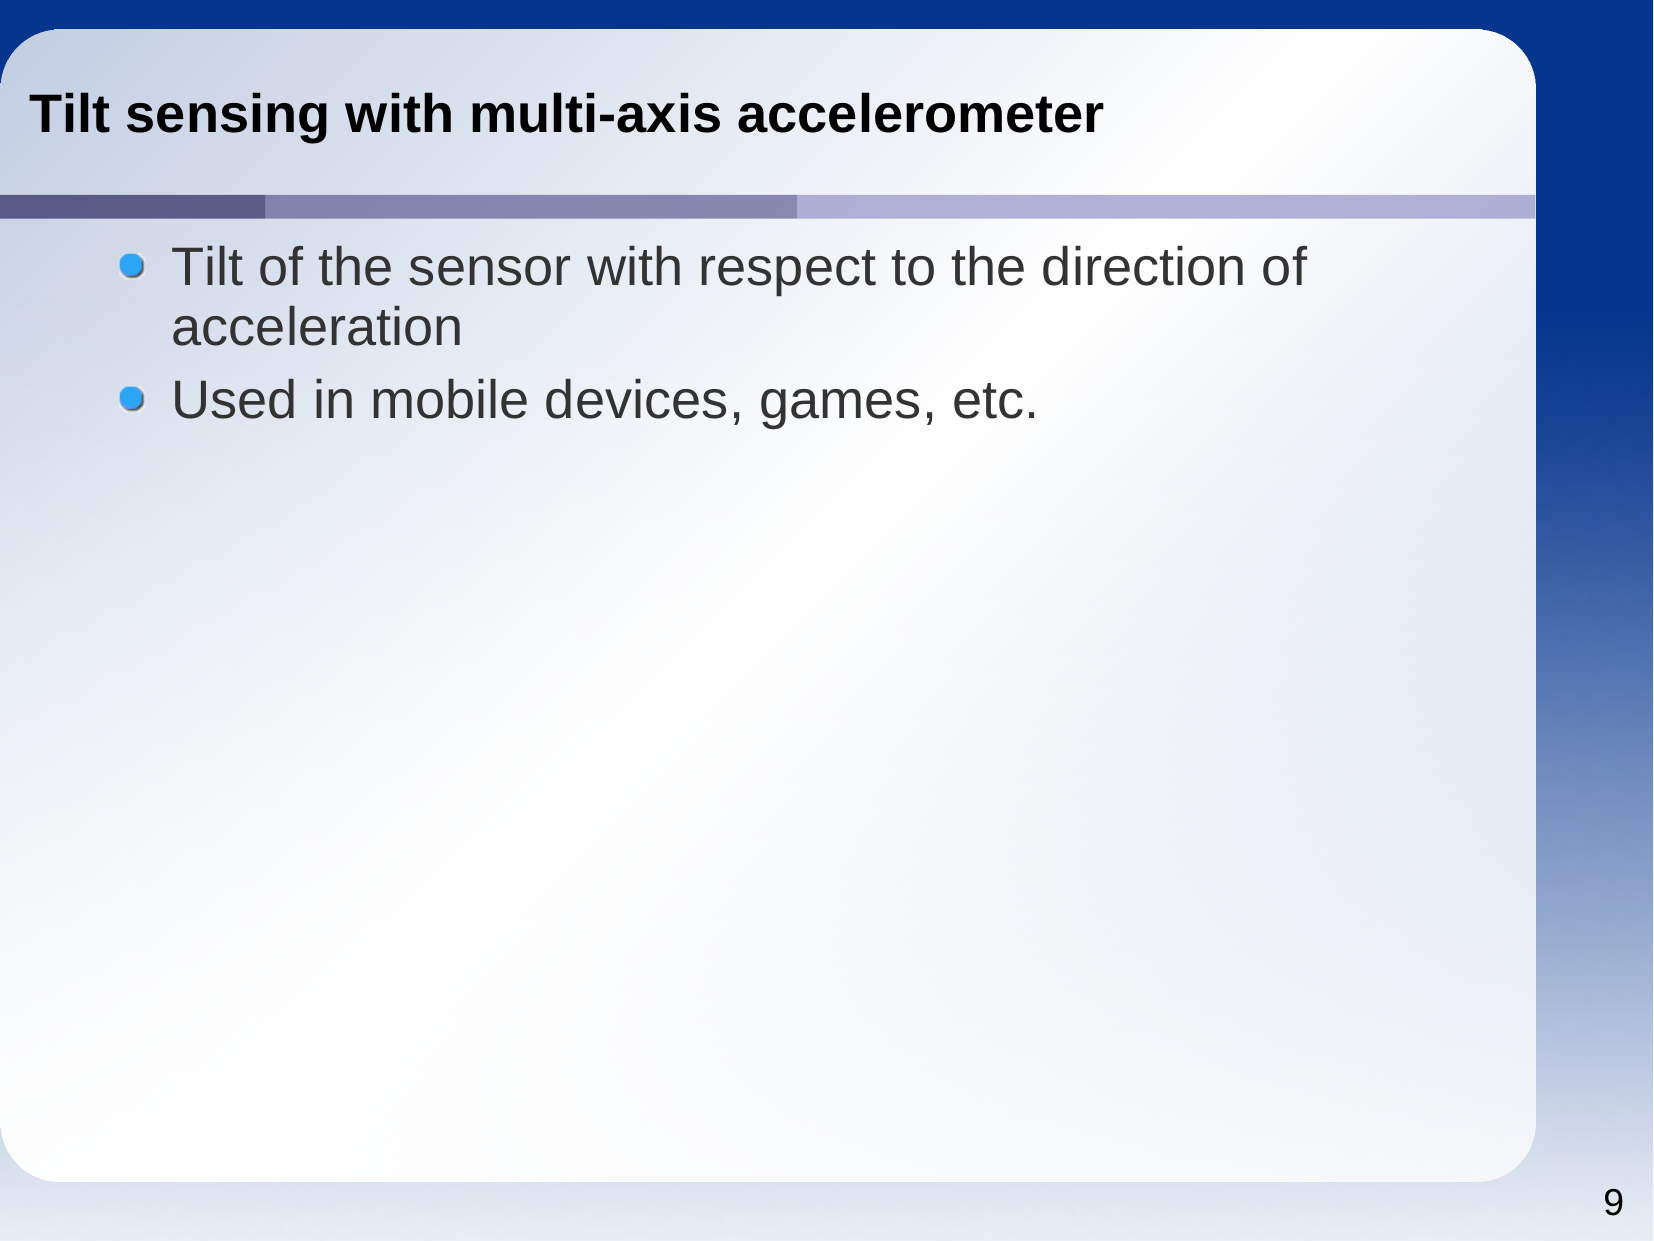

# Tilt sensing with multi-axis accelerometer
Tilt of the sensor with respect to the direction of acceleration
Used in mobile devices, games, etc.
9